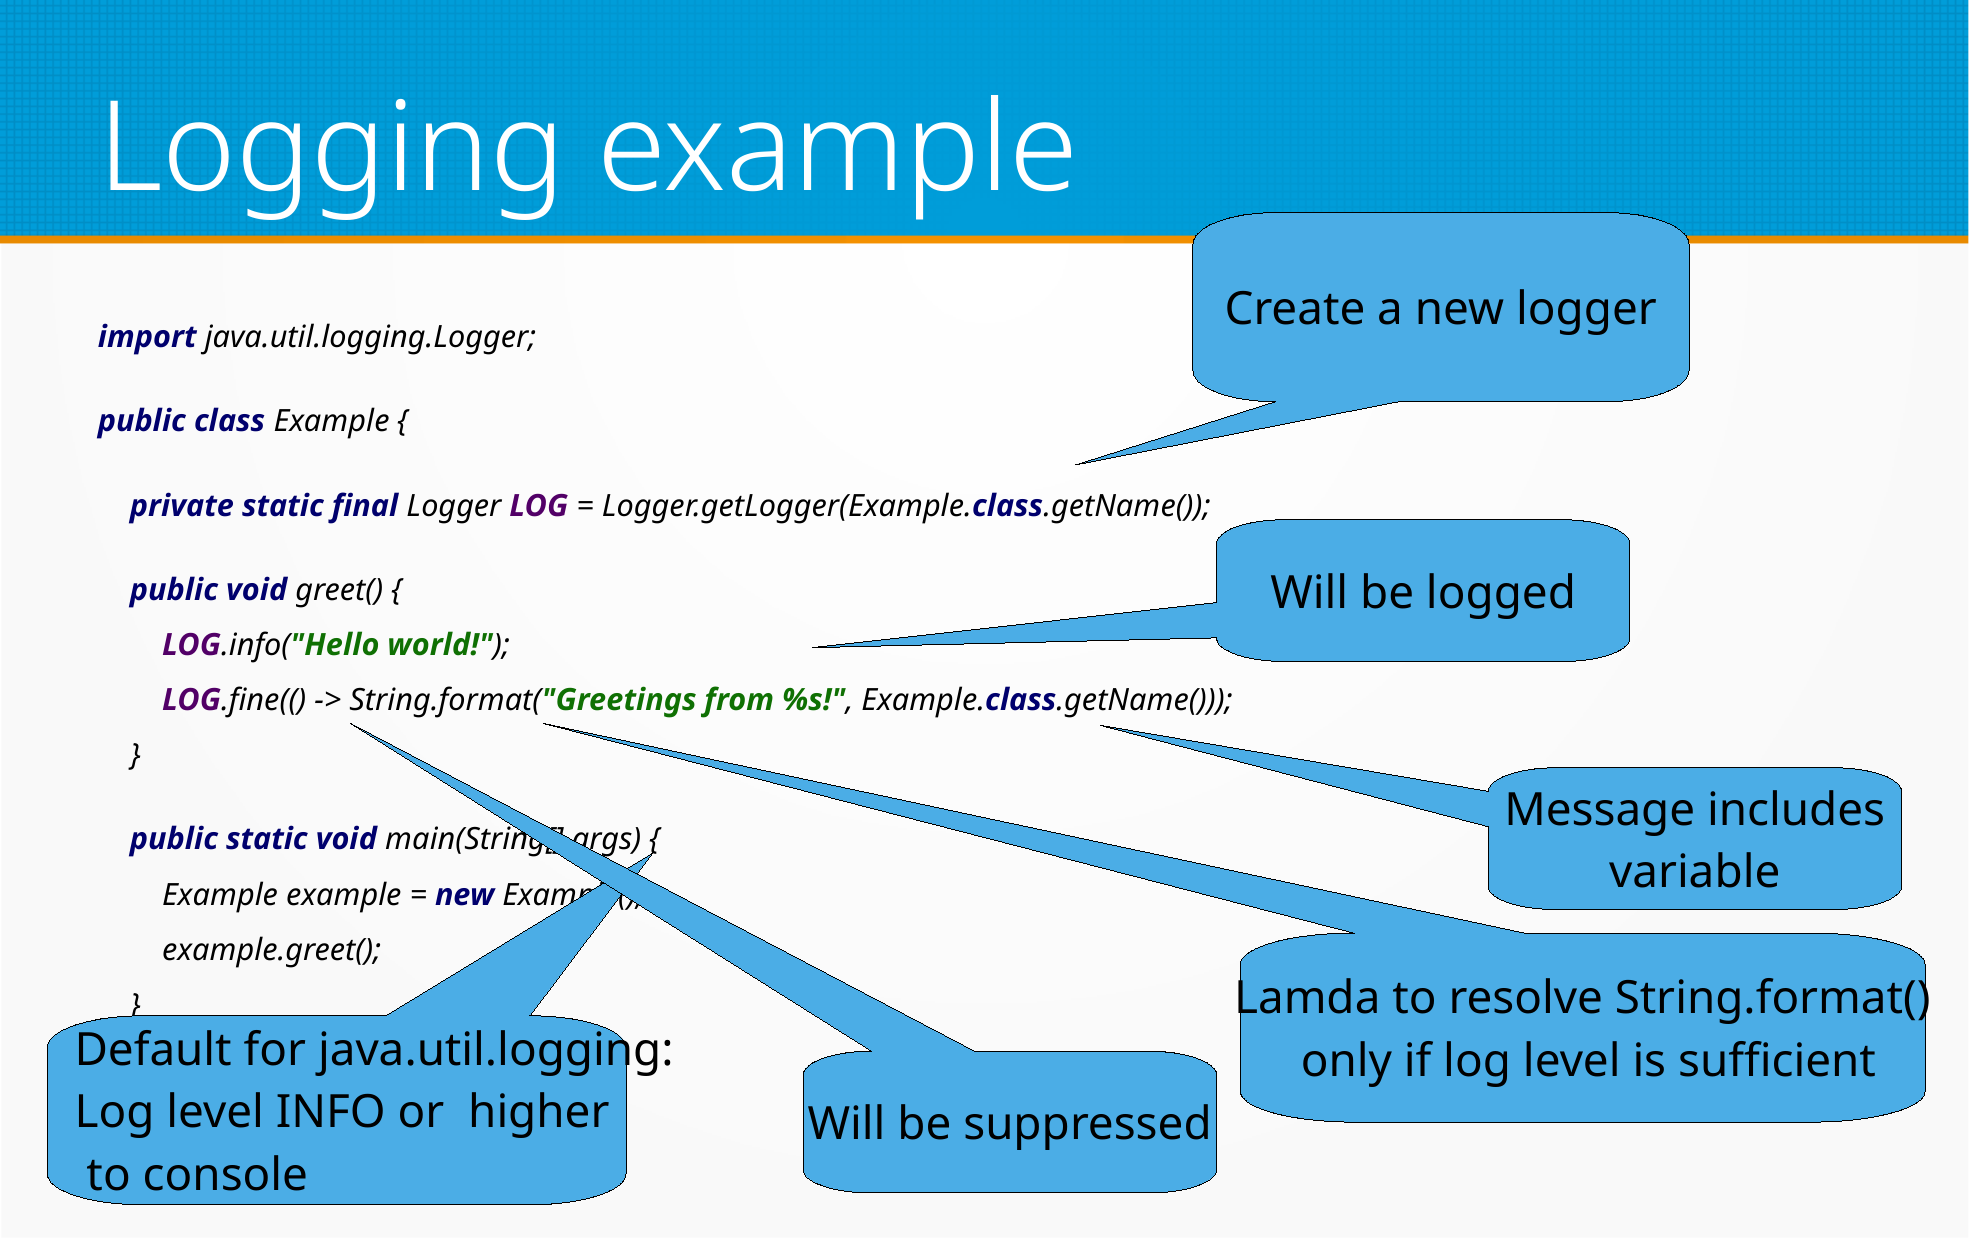

Logging example
Create a new logger
# import java.util.logging.Logger;
public class Example {
 private static final Logger LOG = Logger.getLogger(Example.class.getName());
 public void greet() {
 LOG.info("Hello world!");
 LOG.fine(() -> String.format("Greetings from %s!", Example.class.getName()));
 }
 public static void main(String[] args) {
 Example example = new Example();
 example.greet();
 }
}
Will be logged
Message includes
variable
Lamda to resolve String.format()
 only if log level is sufficient
Default for java.util.logging:
Log level INFO or higher
 to console
Will be suppressed